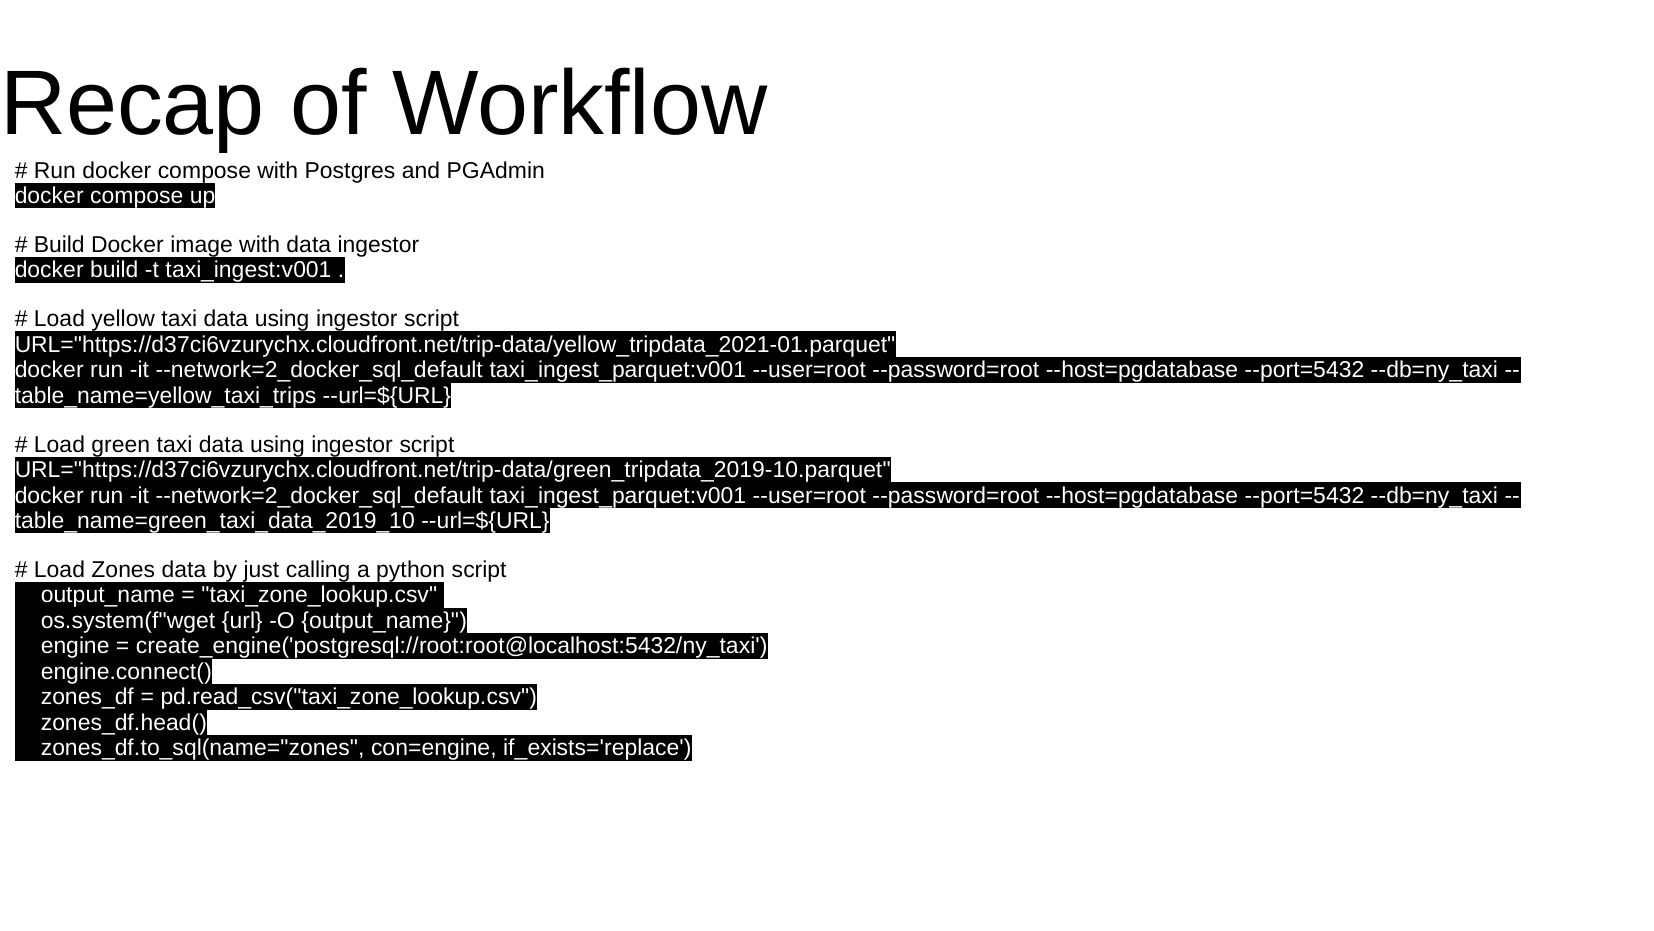

# Recap of Workflow
# Run docker compose with Postgres and PGAdmin
docker compose up
# Build Docker image with data ingestor
docker build -t taxi_ingest:v001 .
# Load yellow taxi data using ingestor script
URL="https://d37ci6vzurychx.cloudfront.net/trip-data/yellow_tripdata_2021-01.parquet"
docker run -it --network=2_docker_sql_default taxi_ingest_parquet:v001 --user=root --password=root --host=pgdatabase --port=5432 --db=ny_taxi --table_name=yellow_taxi_trips --url=${URL}
# Load green taxi data using ingestor script
URL="https://d37ci6vzurychx.cloudfront.net/trip-data/green_tripdata_2019-10.parquet"
docker run -it --network=2_docker_sql_default taxi_ingest_parquet:v001 --user=root --password=root --host=pgdatabase --port=5432 --db=ny_taxi --table_name=green_taxi_data_2019_10 --url=${URL}
# Load Zones data by just calling a python script
 output_name = "taxi_zone_lookup.csv"
 os.system(f"wget {url} -O {output_name}")
 engine = create_engine('postgresql://root:root@localhost:5432/ny_taxi')
 engine.connect()
 zones_df = pd.read_csv("taxi_zone_lookup.csv")
 zones_df.head()
 zones_df.to_sql(name="zones", con=engine, if_exists='replace')